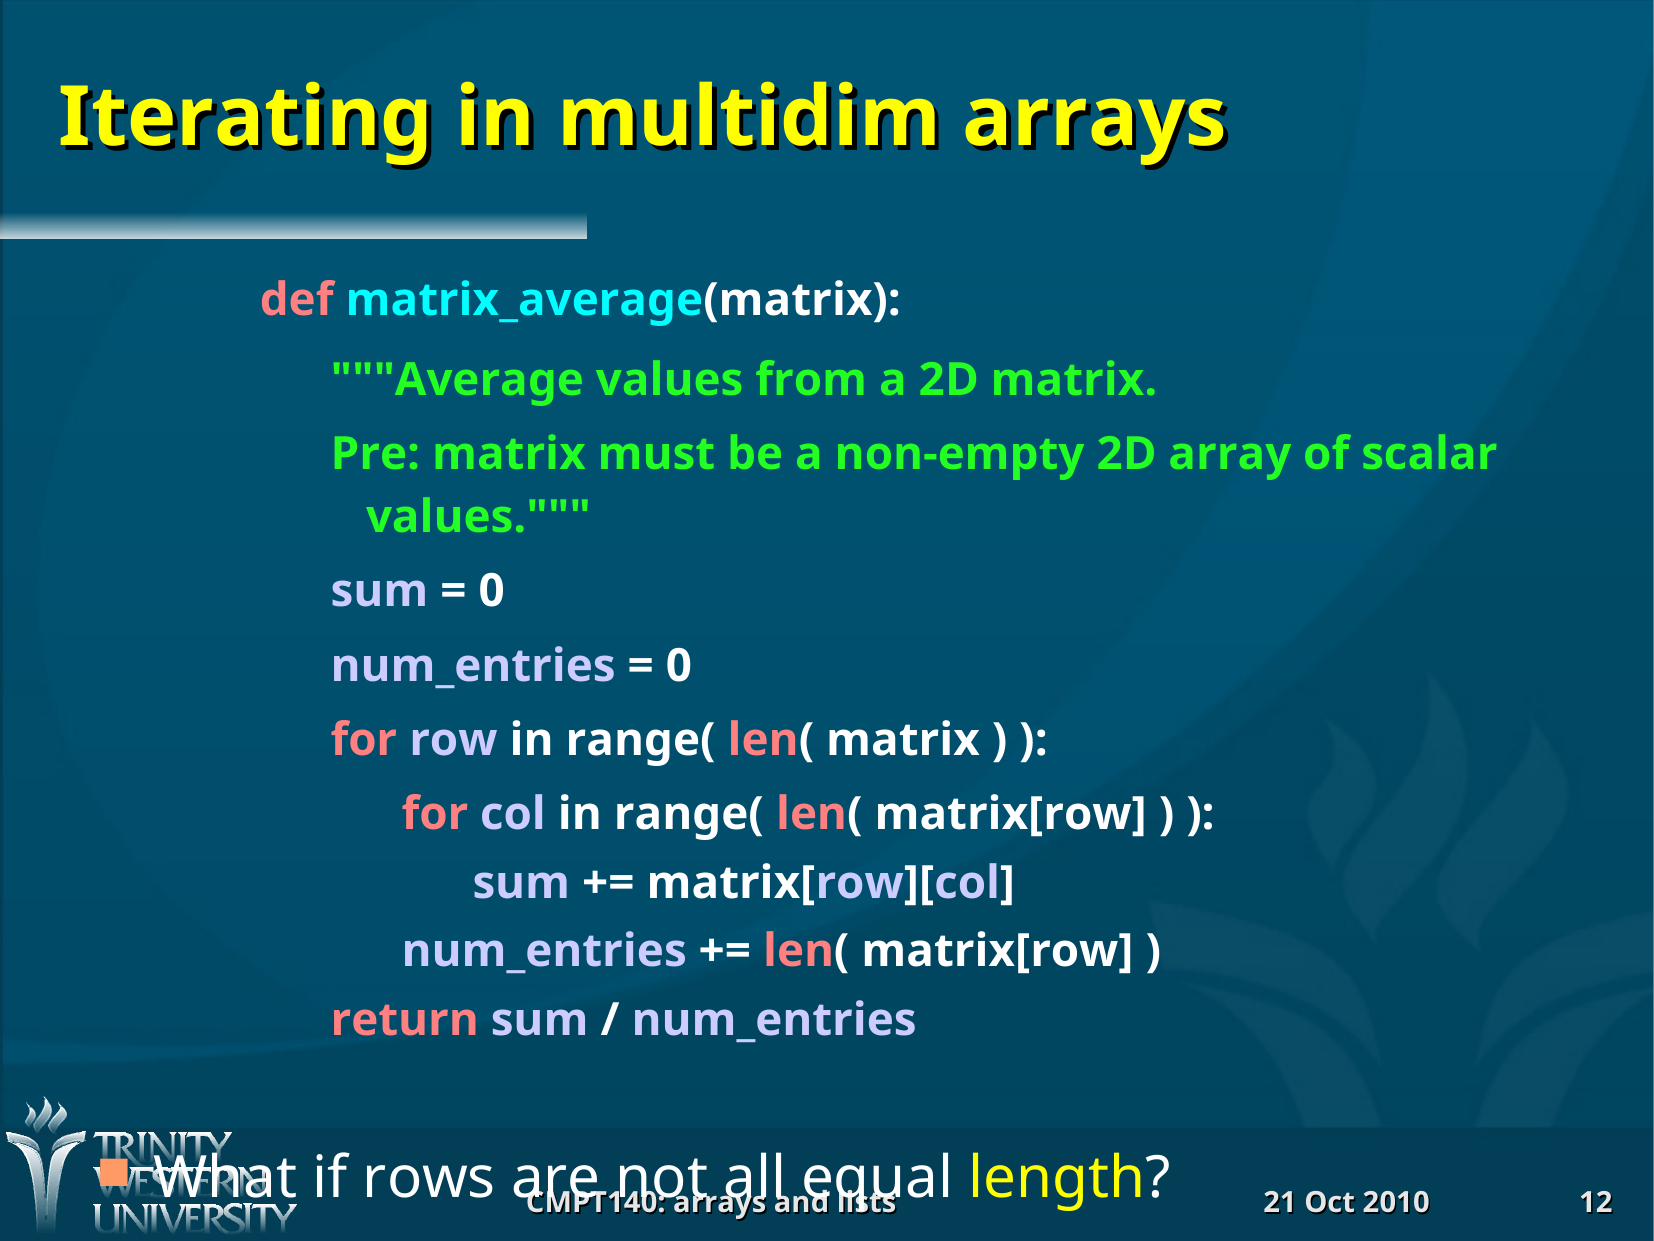

# Iterating in multidim arrays
def matrix_average(matrix):
"""Average values from a 2D matrix.
Pre: matrix must be a non-empty 2D array of scalar values."""
sum = 0
num_entries = 0
for row in range( len( matrix ) ):
for col in range( len( matrix[row] ) ):
sum += matrix[row][col]
num_entries += len( matrix[row] )
return sum / num_entries
What if rows are not all equal length?
CMPT140: arrays and lists
21 Oct 2010
12